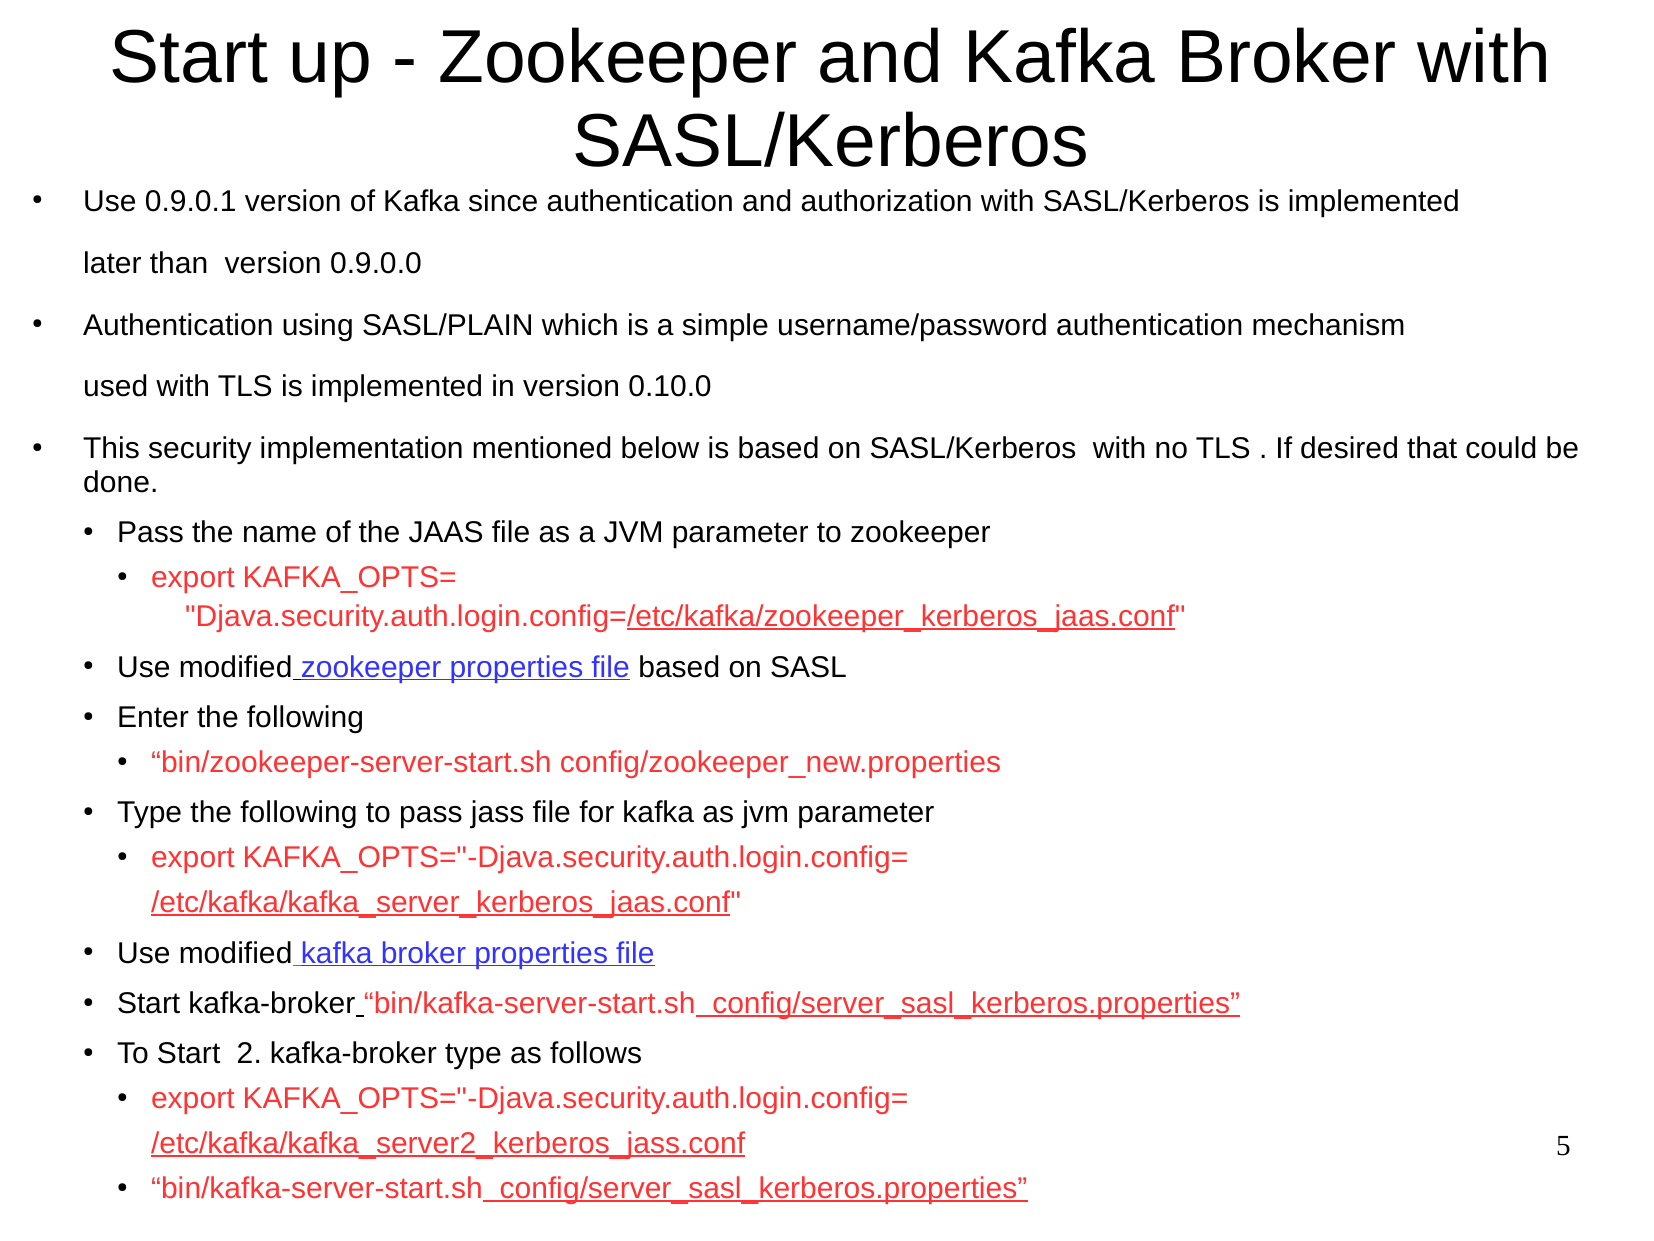

# Start up - Zookeeper and Kafka Broker with SASL/Kerberos
Use 0.9.0.1 version of Kafka since authentication and authorization with SASL/Kerberos is implemented
later than version 0.9.0.0
Authentication using SASL/PLAIN which is a simple username/password authentication mechanism
used with TLS is implemented in version 0.10.0
This security implementation mentioned below is based on SASL/Kerberos with no TLS . If desired that could be done.
Pass the name of the JAAS file as a JVM parameter to zookeeper
export KAFKA_OPTS=
"Djava.security.auth.login.config=/etc/kafka/zookeeper_kerberos_jaas.conf"
Use modified zookeeper properties file based on SASL
Enter the following
“bin/zookeeper-server-start.sh config/zookeeper_new.properties
Type the following to pass jass file for kafka as jvm parameter
export KAFKA_OPTS="-Djava.security.auth.login.config=
/etc/kafka/kafka_server_kerberos_jaas.conf"
Use modified kafka broker properties file
Start kafka-broker “bin/kafka-server-start.sh config/server_sasl_kerberos.properties”
To Start 2. kafka-broker type as follows
export KAFKA_OPTS="-Djava.security.auth.login.config=
/etc/kafka/kafka_server2_kerberos_jass.conf
“bin/kafka-server-start.sh config/server_sasl_kerberos.properties”
5